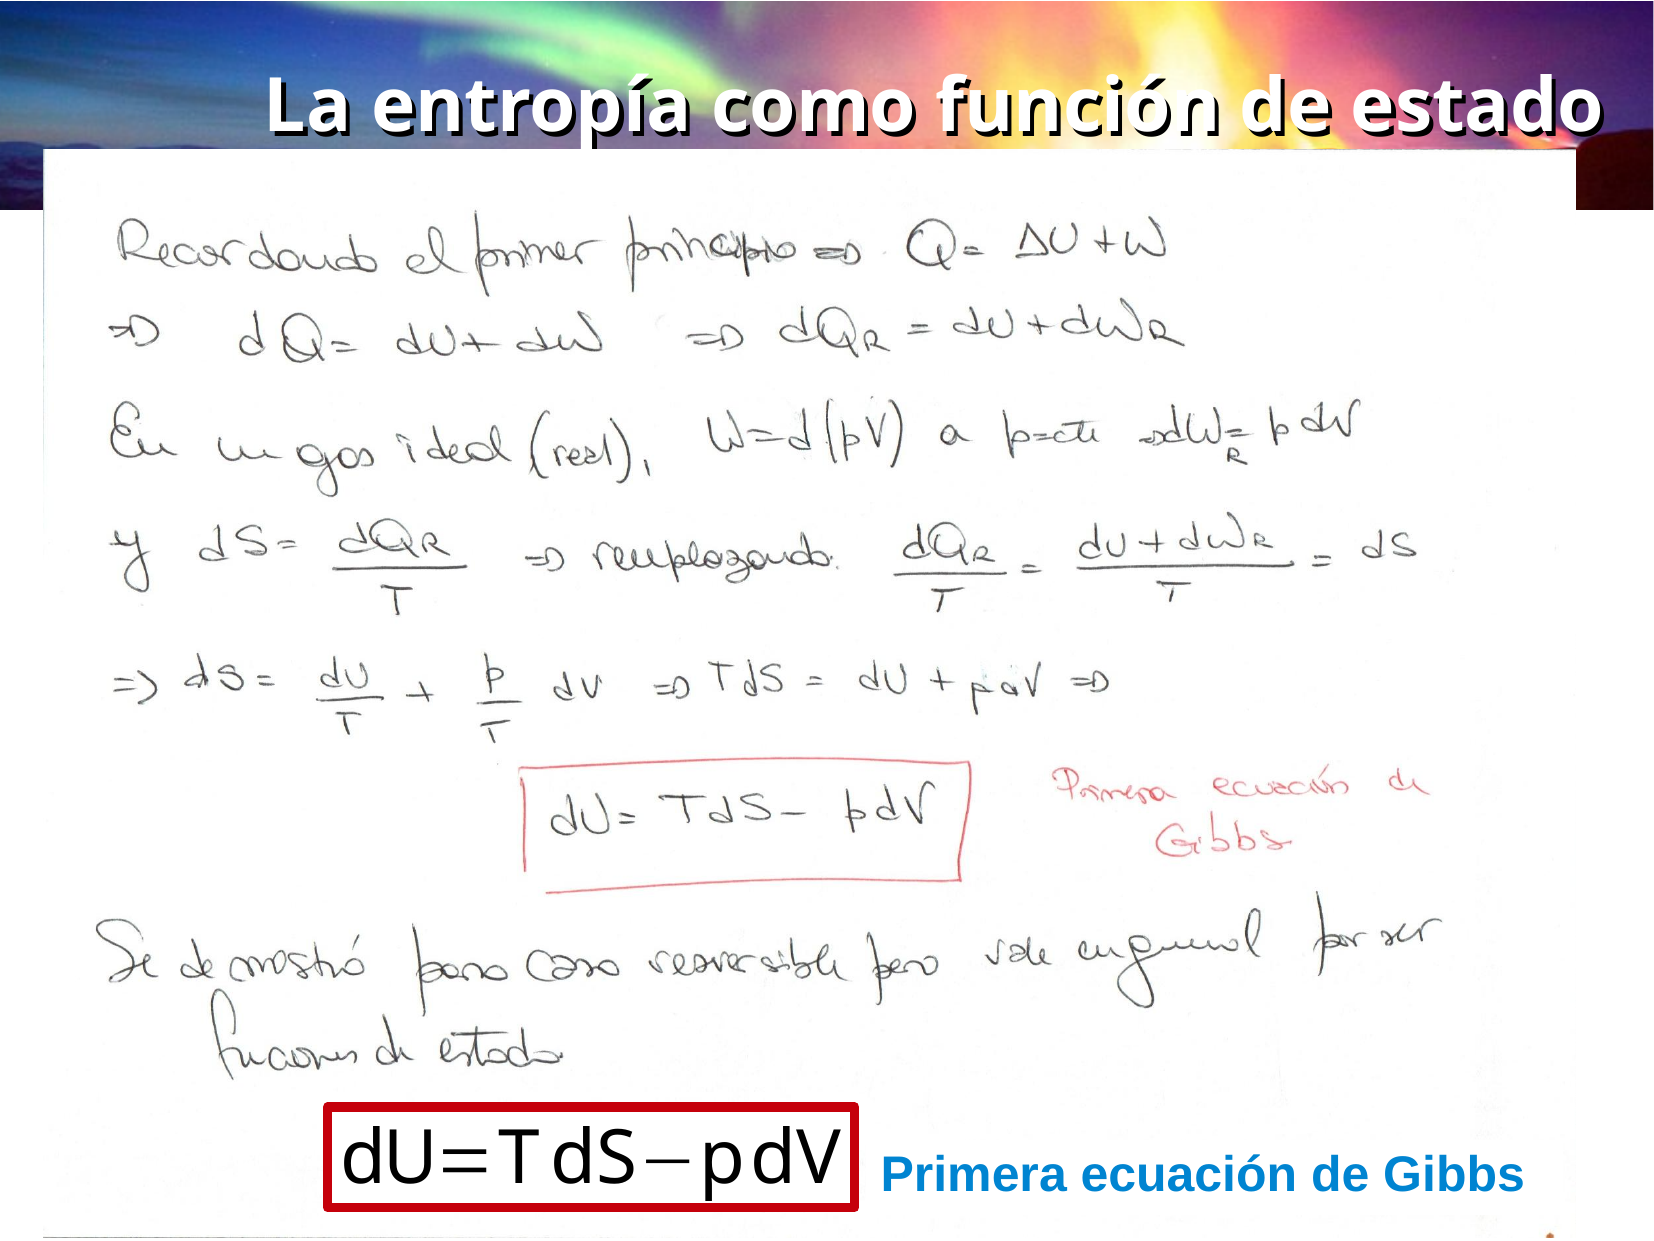

# La entropía como función de estado
Primera ecuación de Gibbs
May 12, 2020
H. Asorey - F3B 2020
10